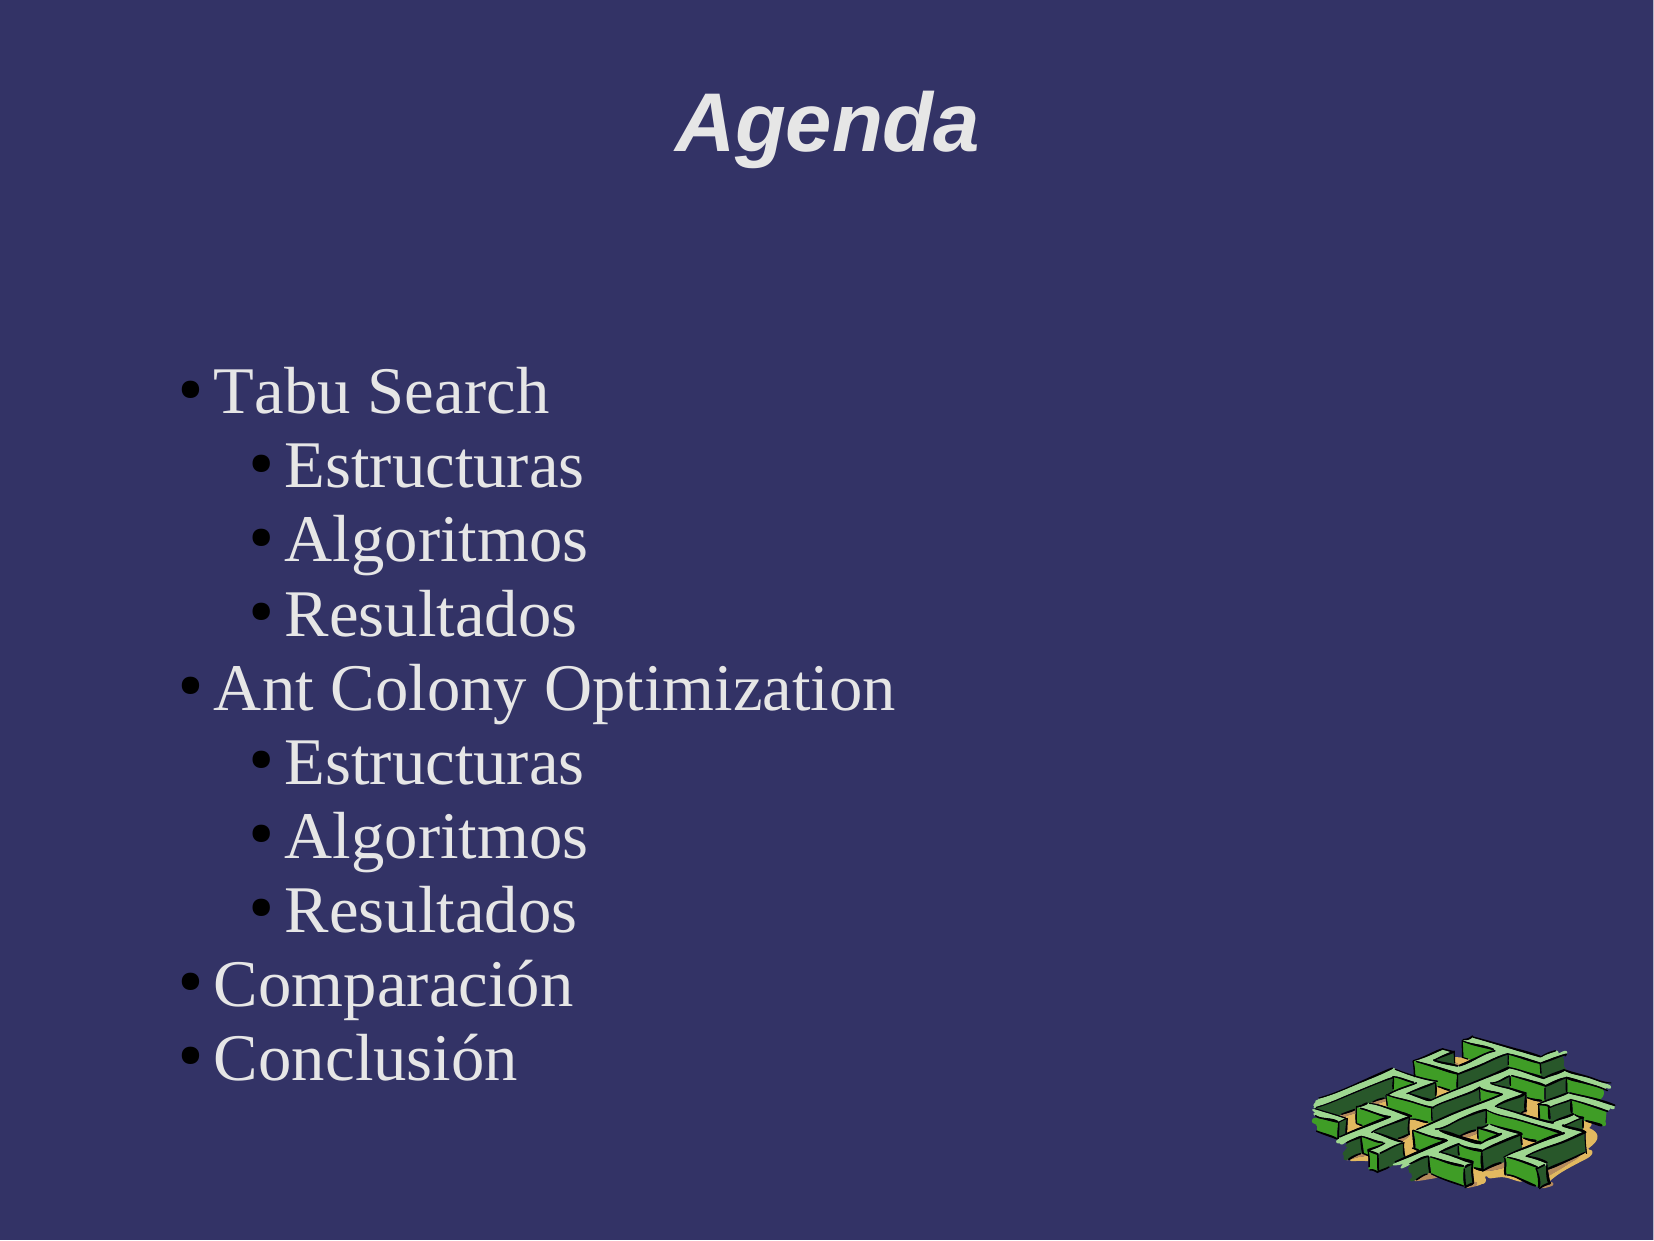

# Agenda
Tabu Search
Estructuras
Algoritmos
Resultados
Ant Colony Optimization
Estructuras
Algoritmos
Resultados
Comparación
Conclusión